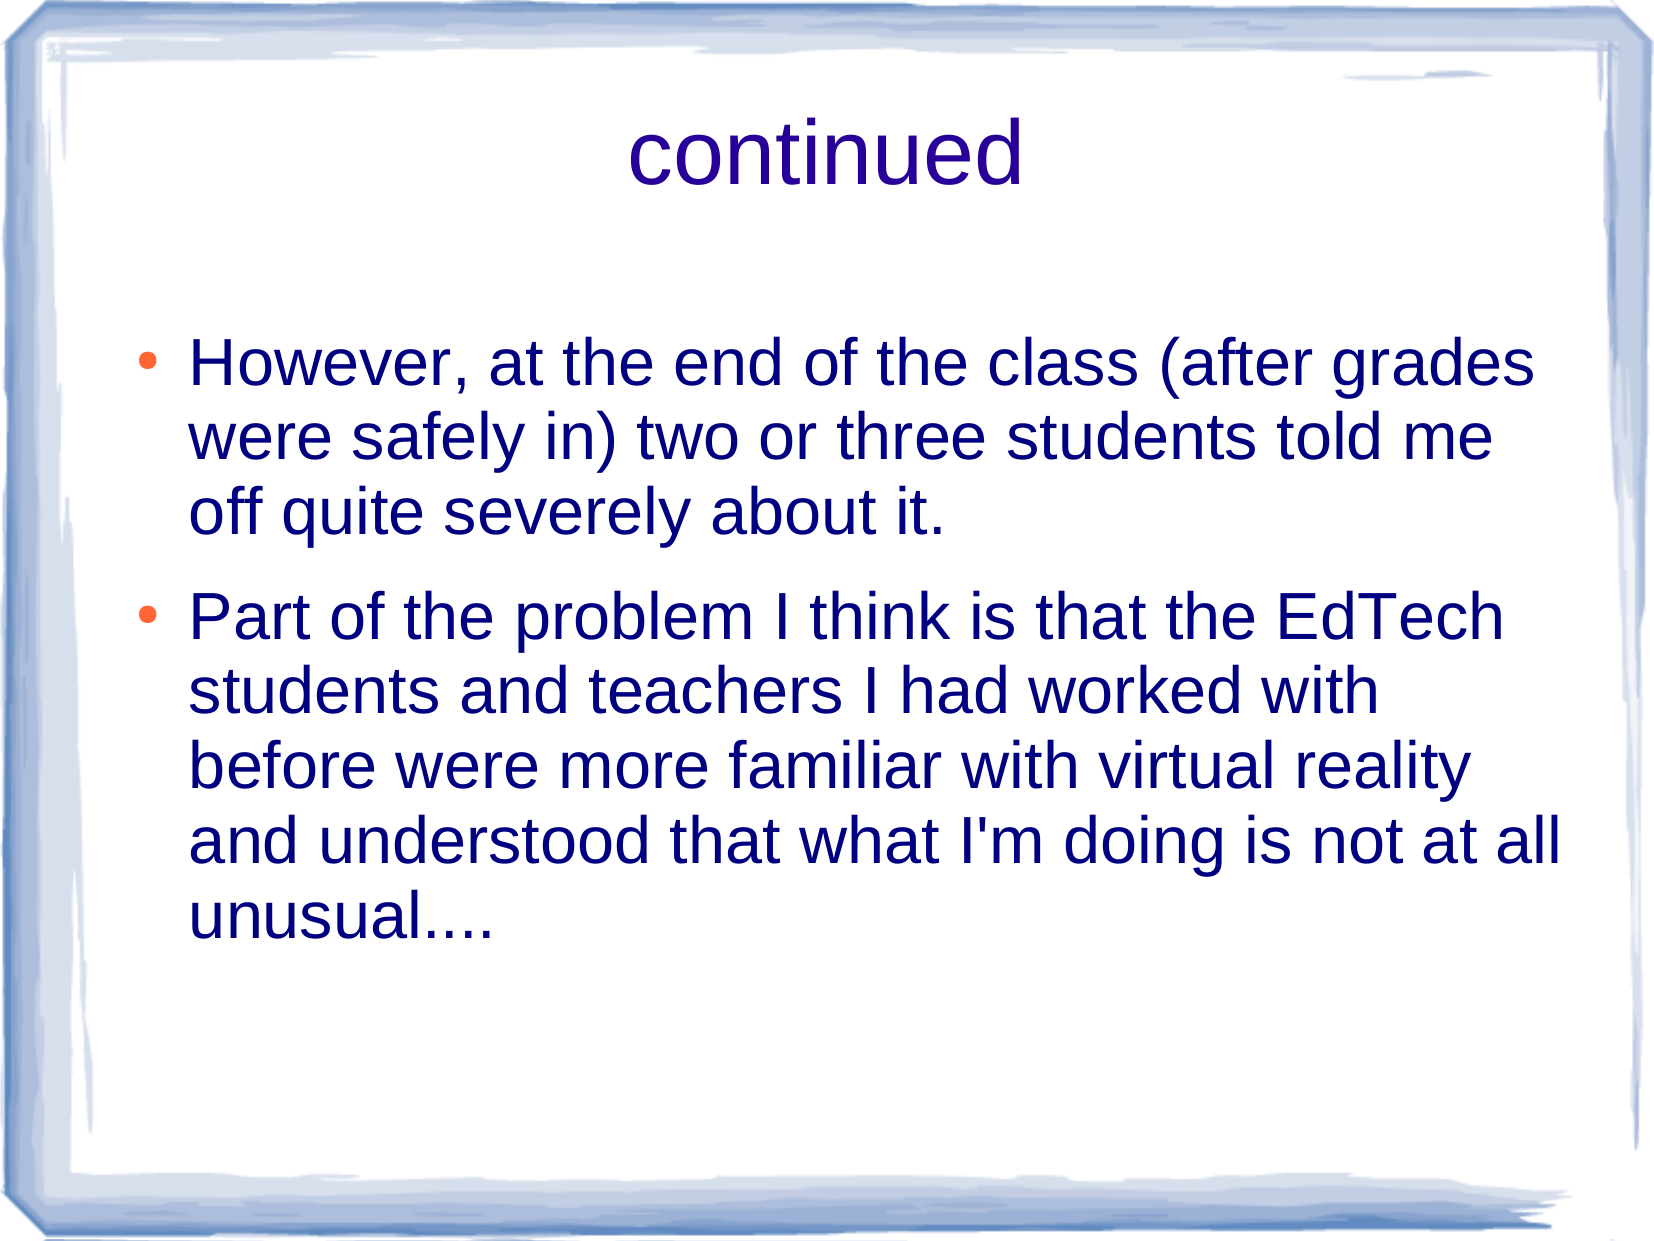

# continued
However, at the end of the class (after grades were safely in) two or three students told me off quite severely about it.
Part of the problem I think is that the EdTech students and teachers I had worked with before were more familiar with virtual reality and understood that what I'm doing is not at all unusual....